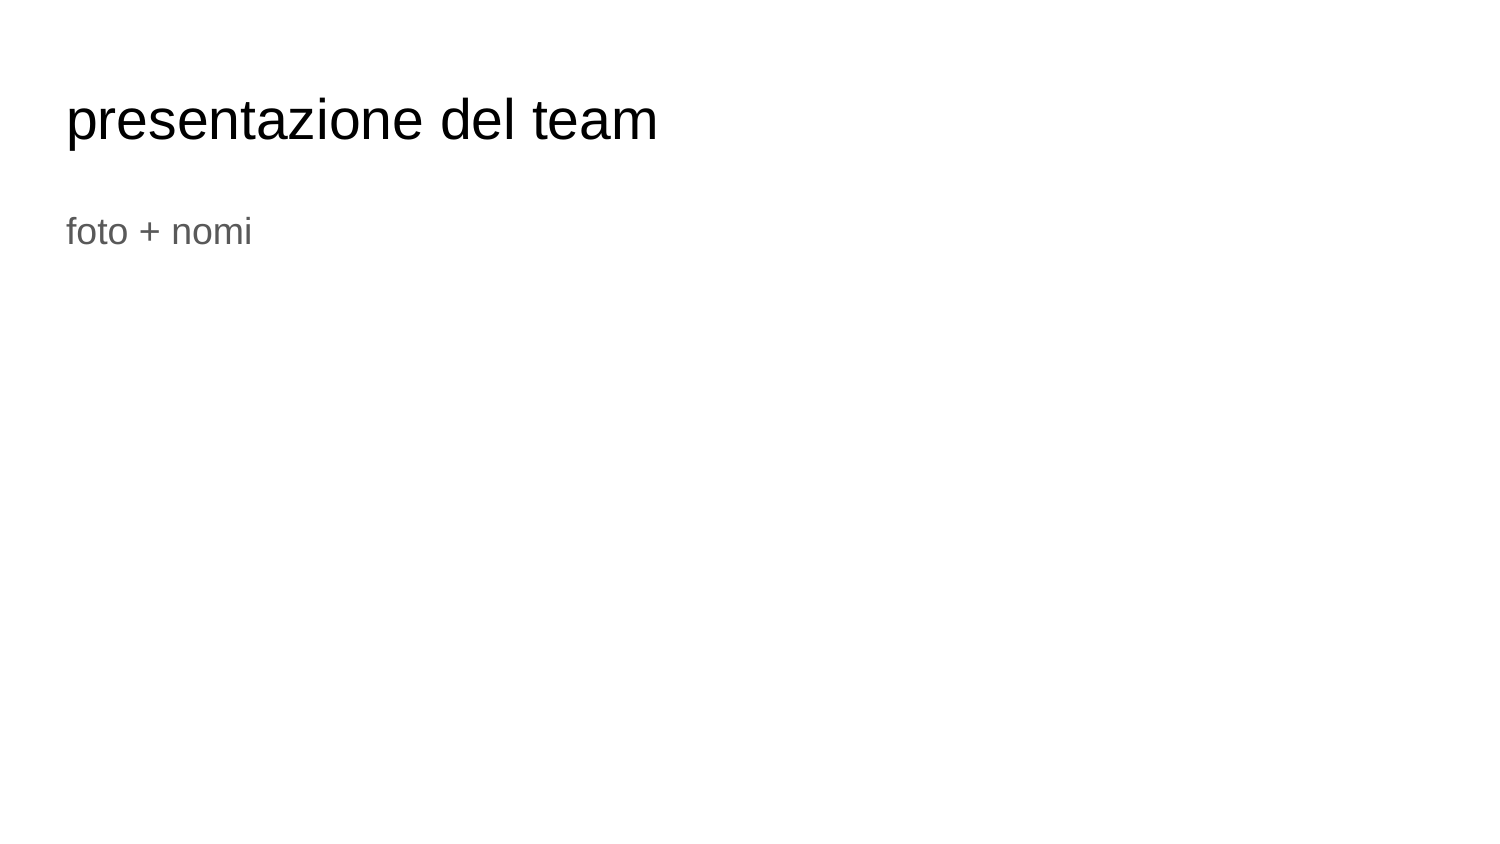

# presentazione del team
foto + nomi